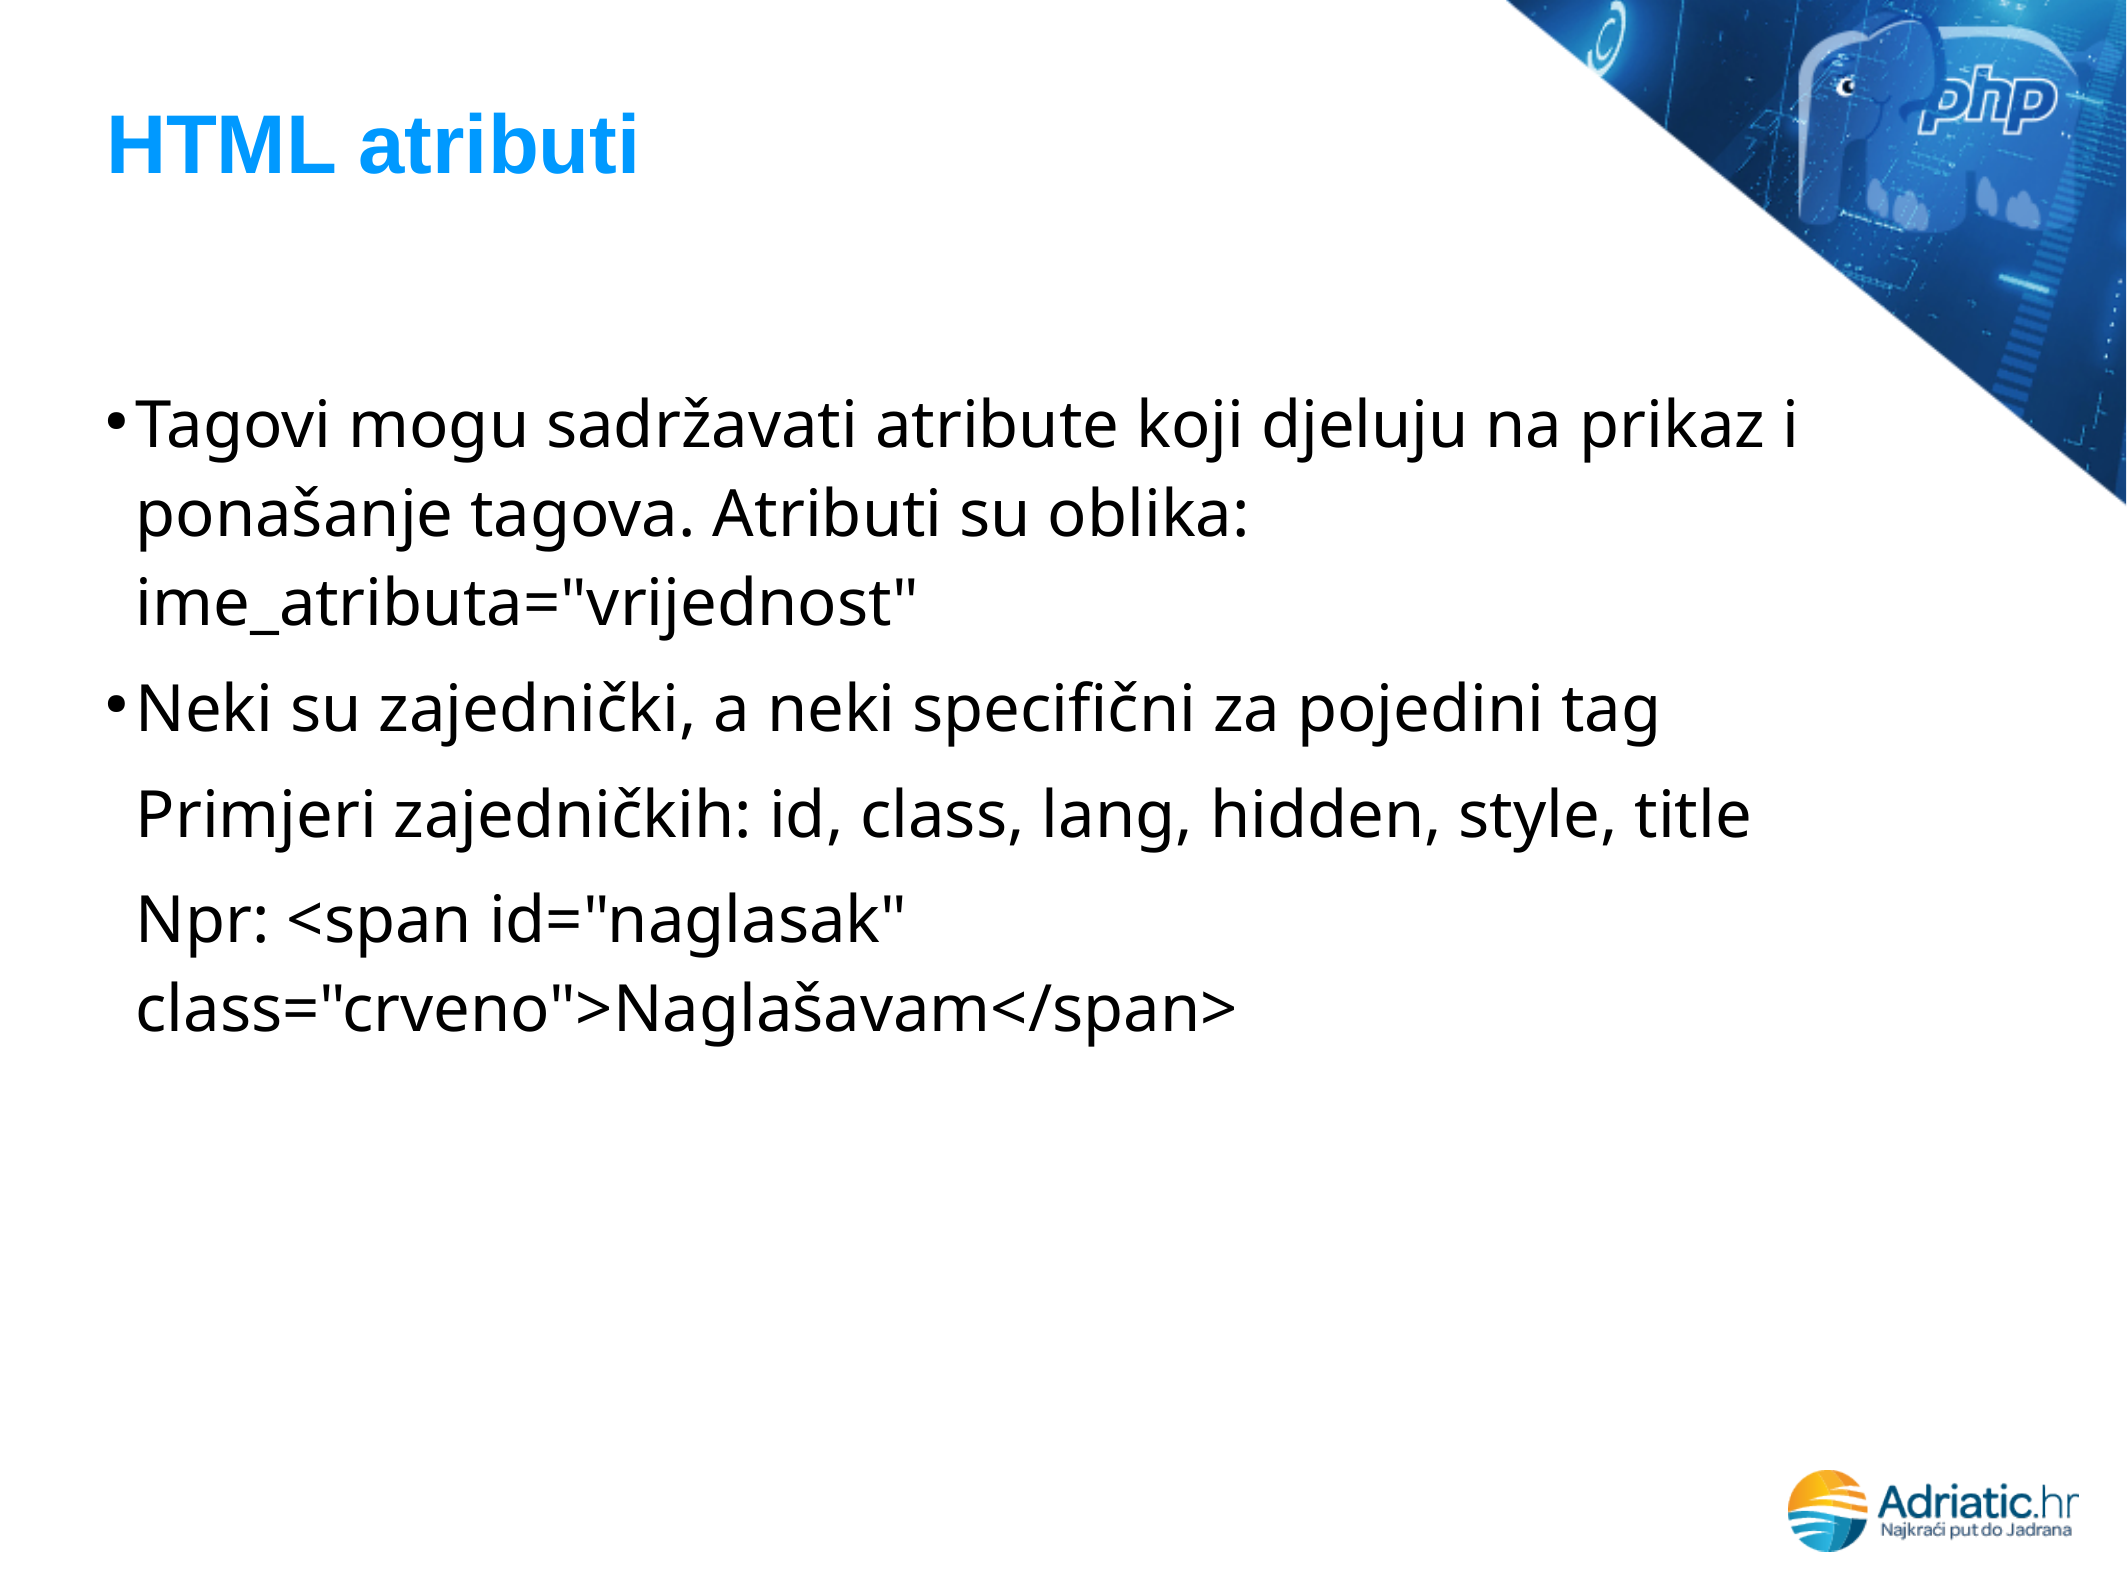

# HTML atributi
Tagovi mogu sadržavati atribute koji djeluju na prikaz i ponašanje tagova. Atributi su oblika: ime_atributa="vrijednost"
Neki su zajednički, a neki specifični za pojedini tag
Primjeri zajedničkih: id, class, lang, hidden, style, title
Npr: <span id="naglasak" class="crveno">Naglašavam</span>